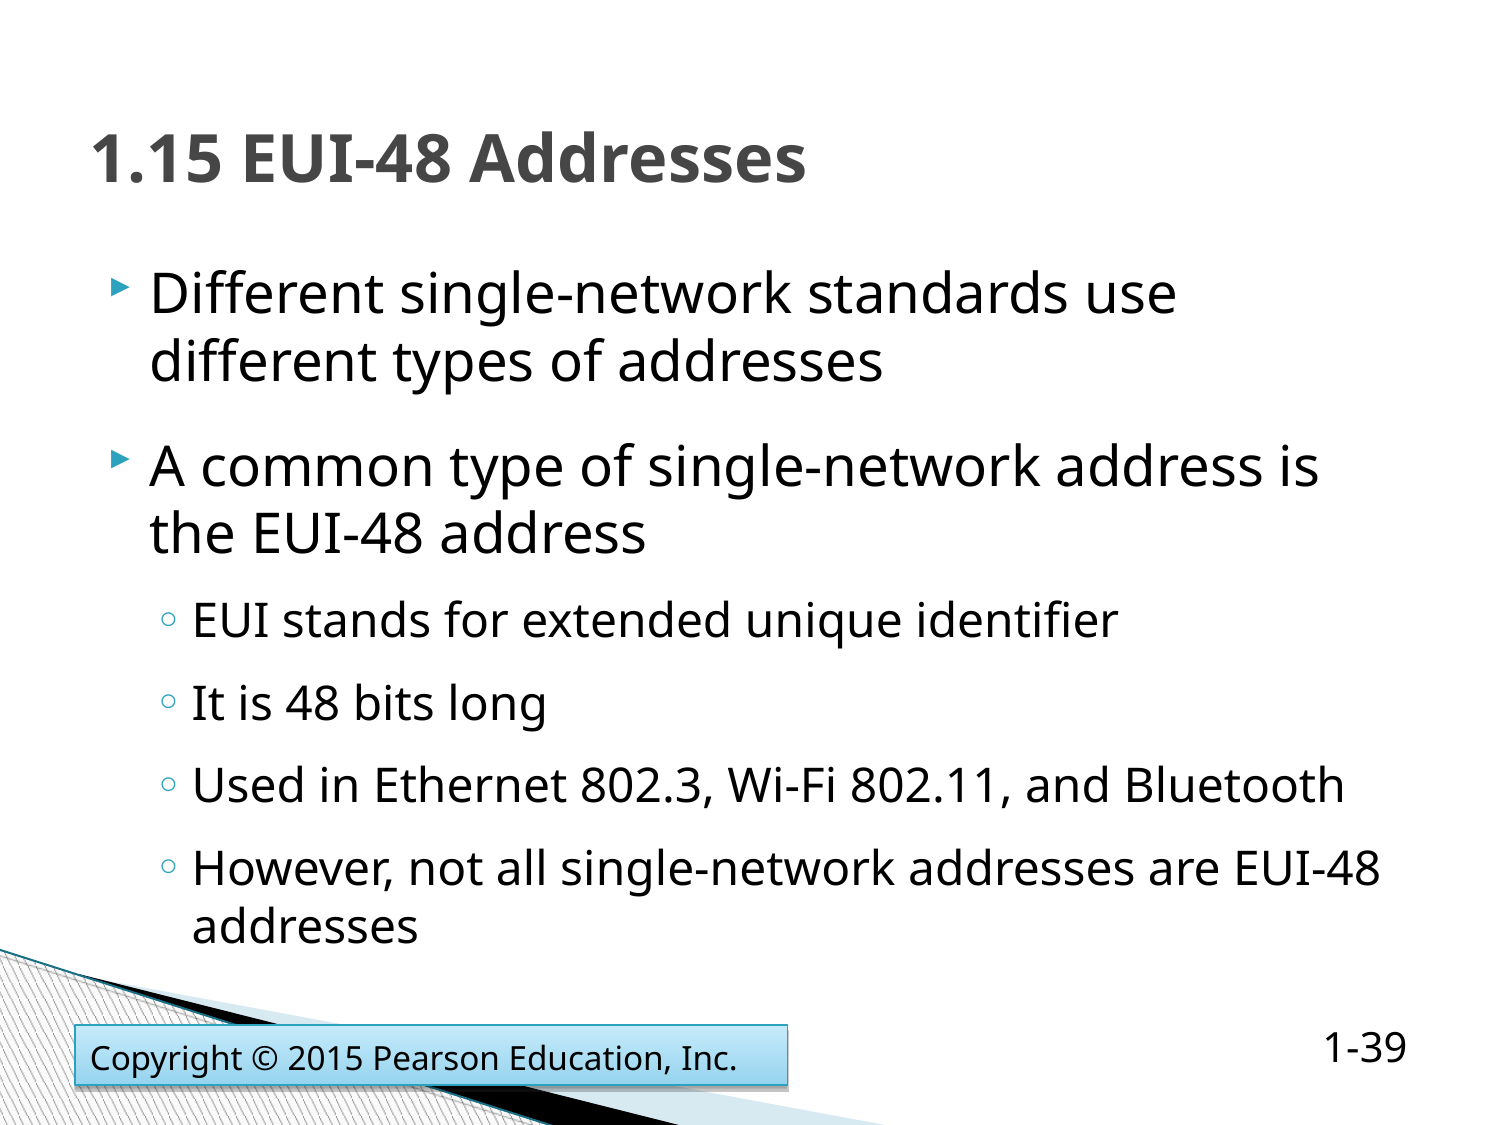

1.15 EUI-48 Addresses
# Different single-network standards use different types of addresses
A common type of single-network address is the EUI-48 address
EUI stands for extended unique identifier
It is 48 bits long
Used in Ethernet 802.3, Wi-Fi 802.11, and Bluetooth
However, not all single-network addresses are EUI-48 addresses
Copyright © 2015 Pearson Education, Inc.